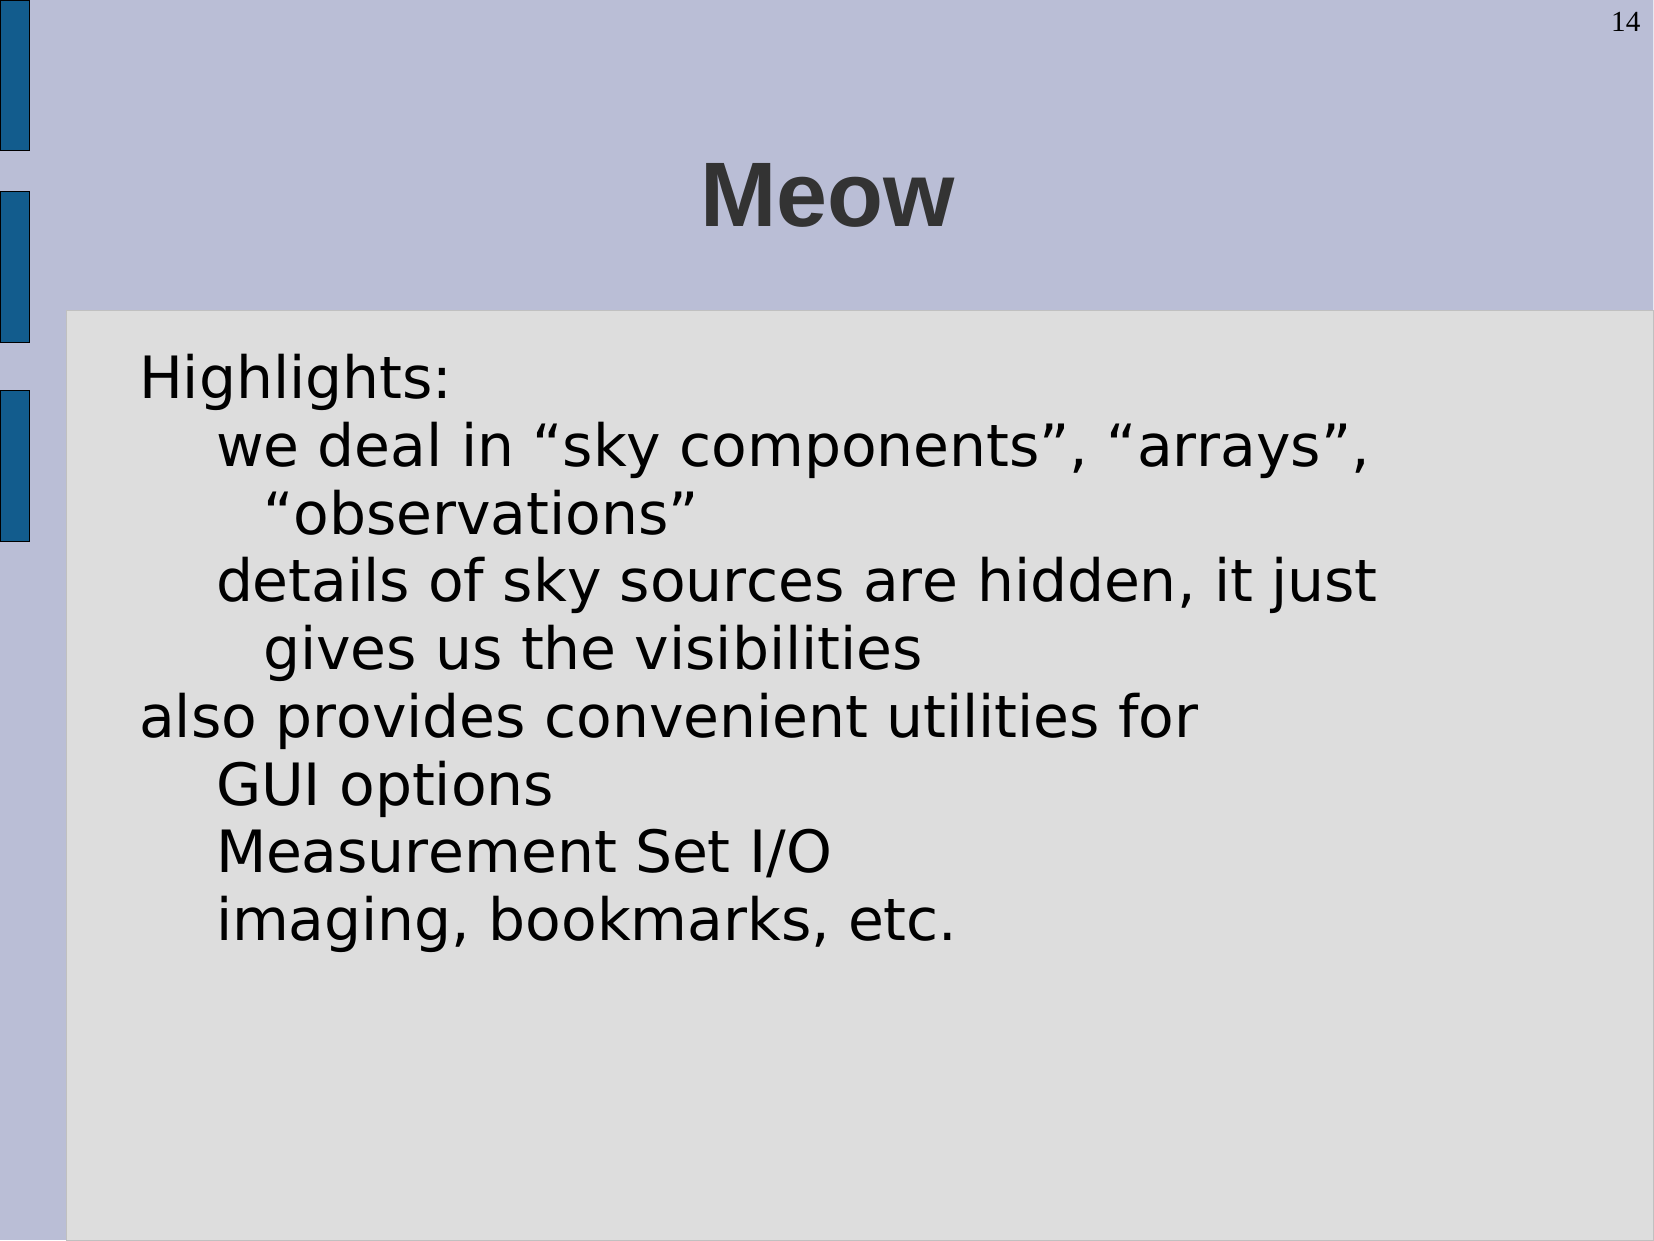

14
# Meow
Highlights:
we deal in “sky components”, “arrays”, “observations”
details of sky sources are hidden, it just gives us the visibilities
also provides convenient utilities for
GUI options
Measurement Set I/O
imaging, bookmarks, etc.